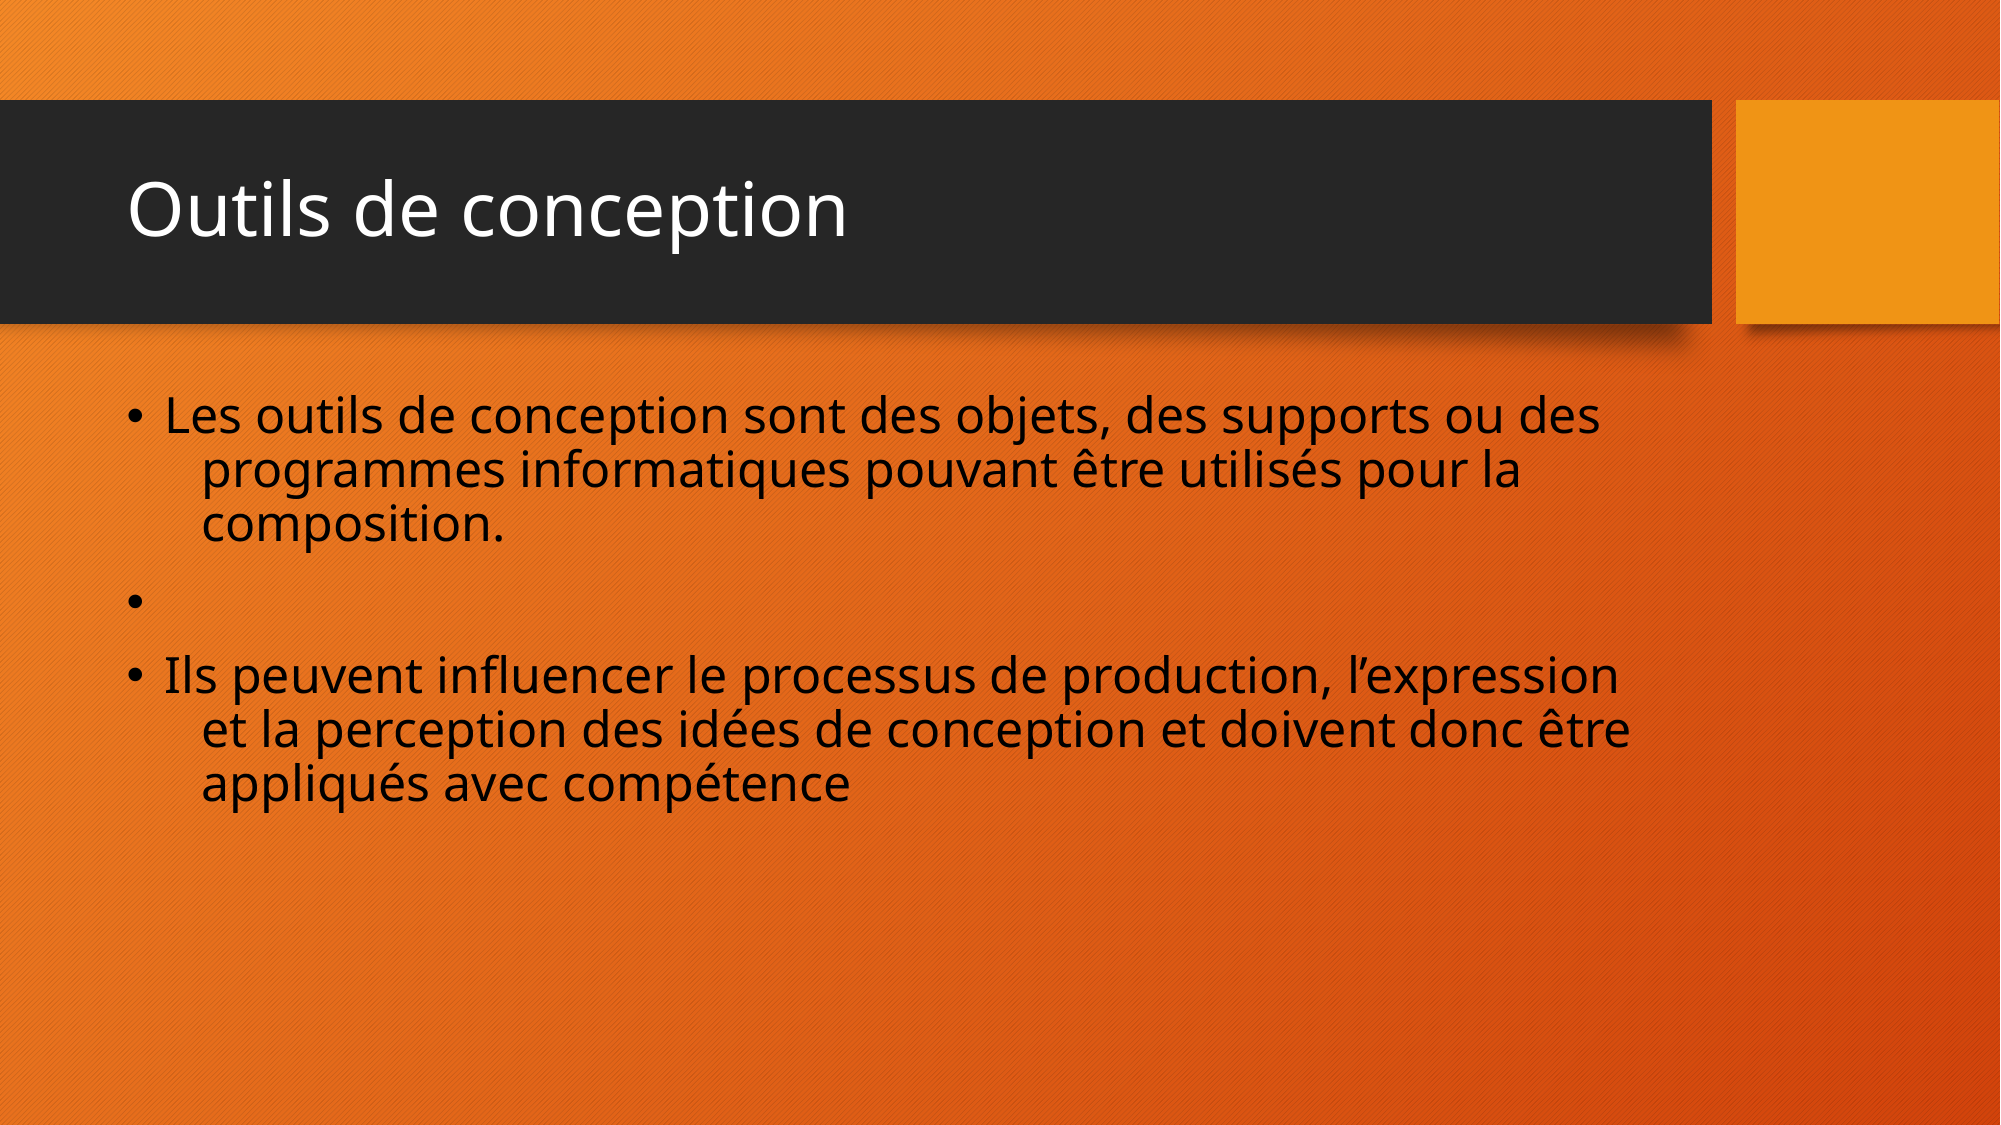

# Outils de conception
Les outils de conception sont des objets, des supports ou des programmes informatiques pouvant être utilisés pour la composition.
Ils peuvent influencer le processus de production, l’expression et la perception des idées de conception et doivent donc être appliqués avec compétence